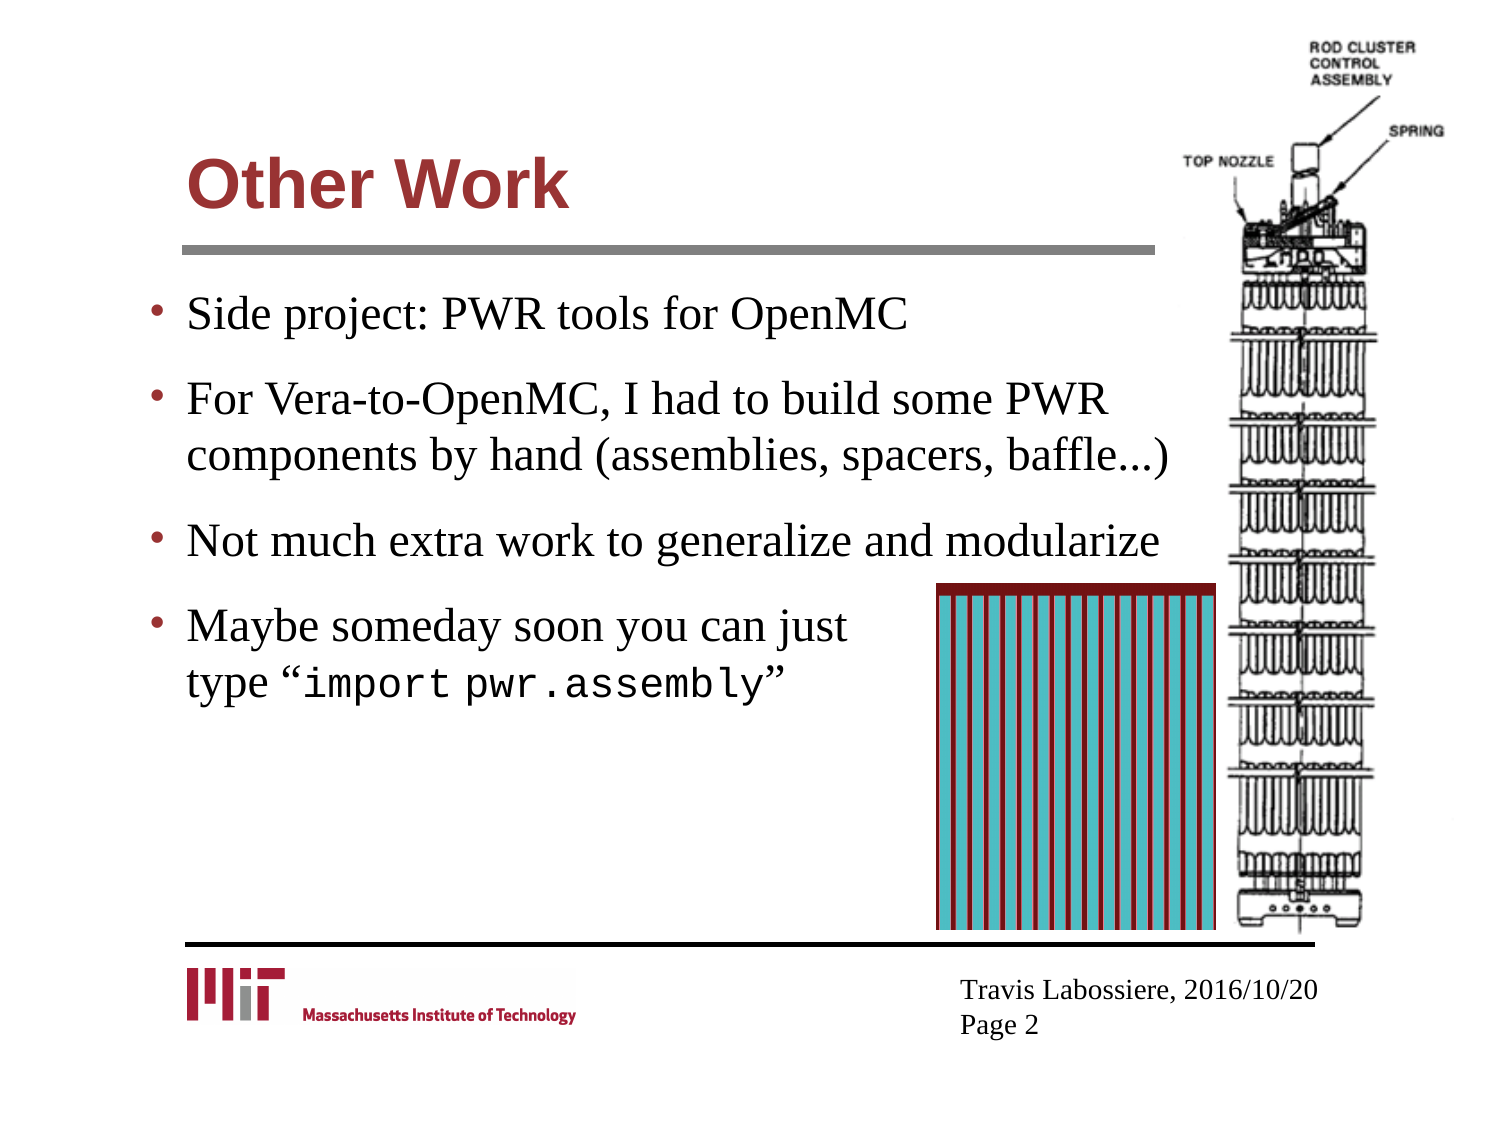

# Other Work
Side project: PWR tools for OpenMC
For Vera-to-OpenMC, I had to build some PWR
components by hand (assemblies, spacers, baffle...)
Not much extra work to generalize and modularize
Maybe someday soon you can just
type “import pwr.assembly”
Travis Labossiere, 2016/10/20
Page